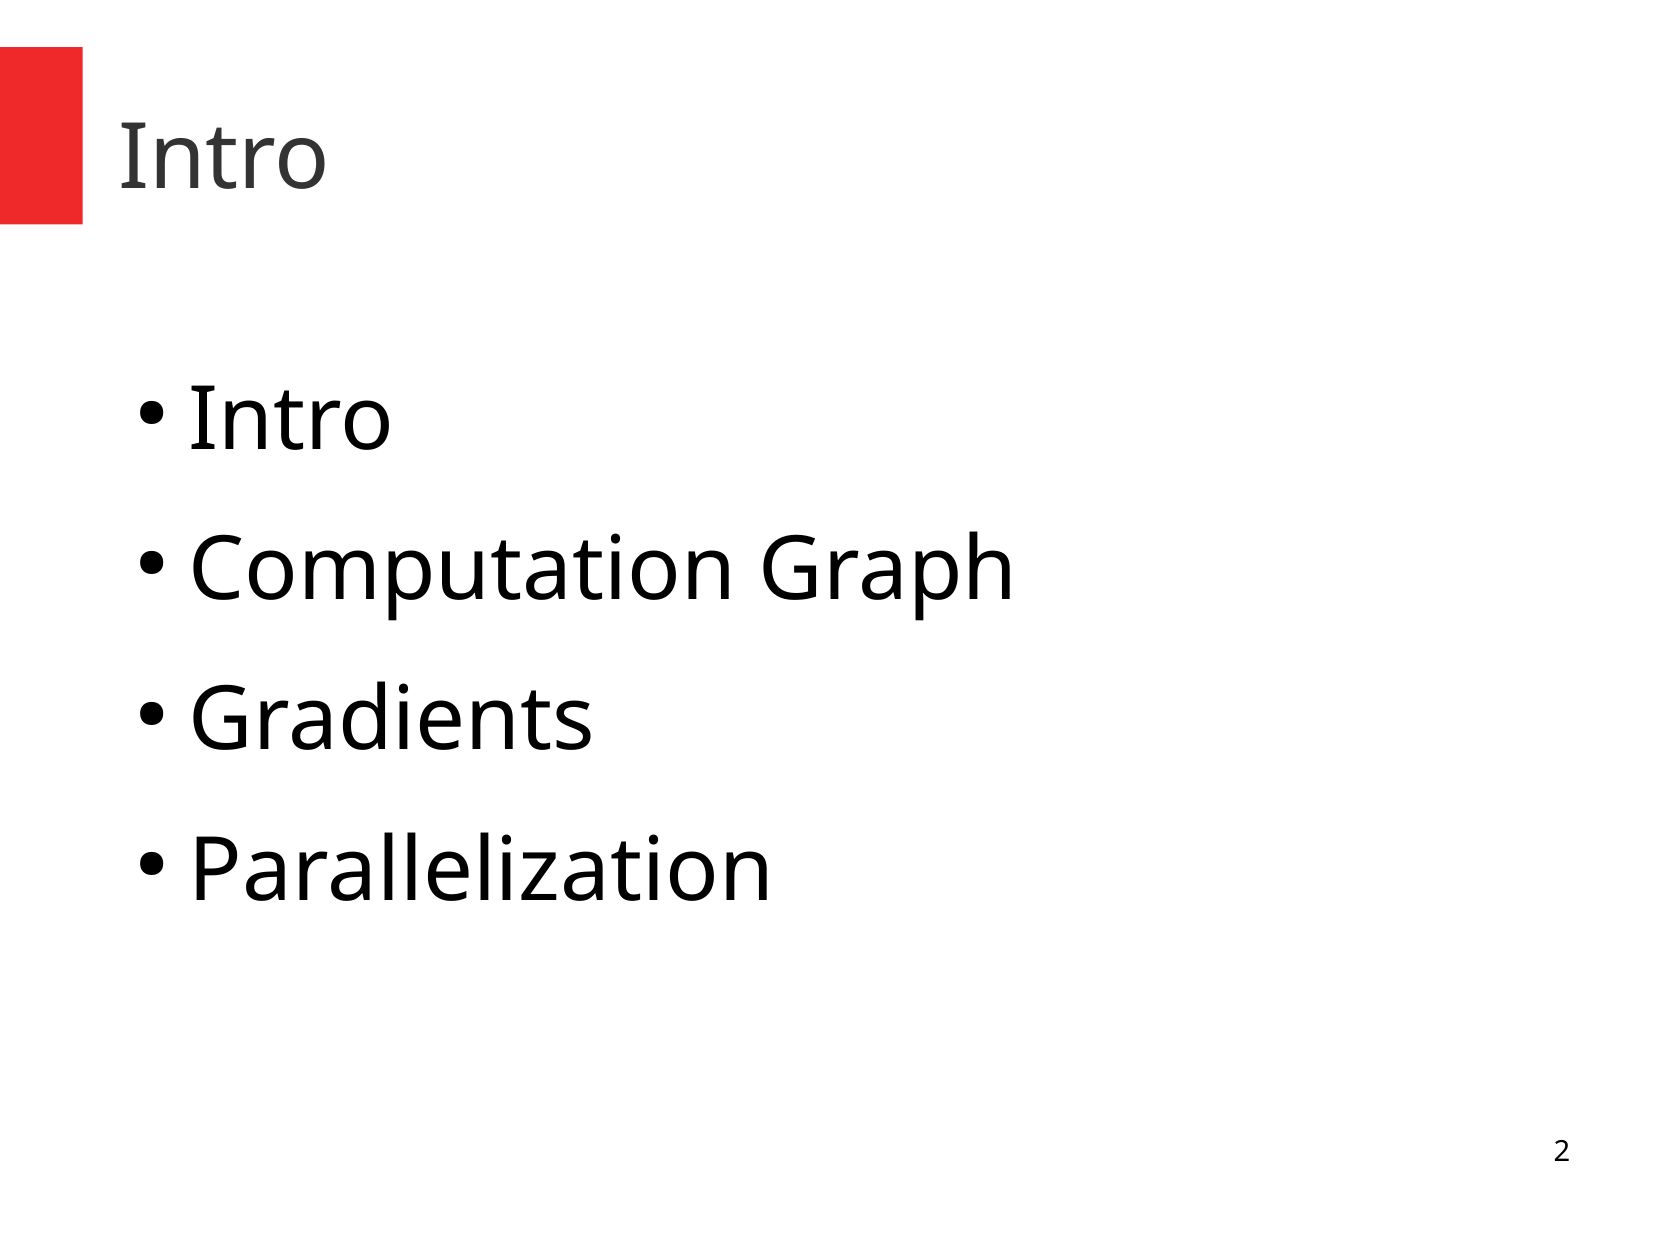

# Intro
Intro
Computation Graph
Gradients
Parallelization
2